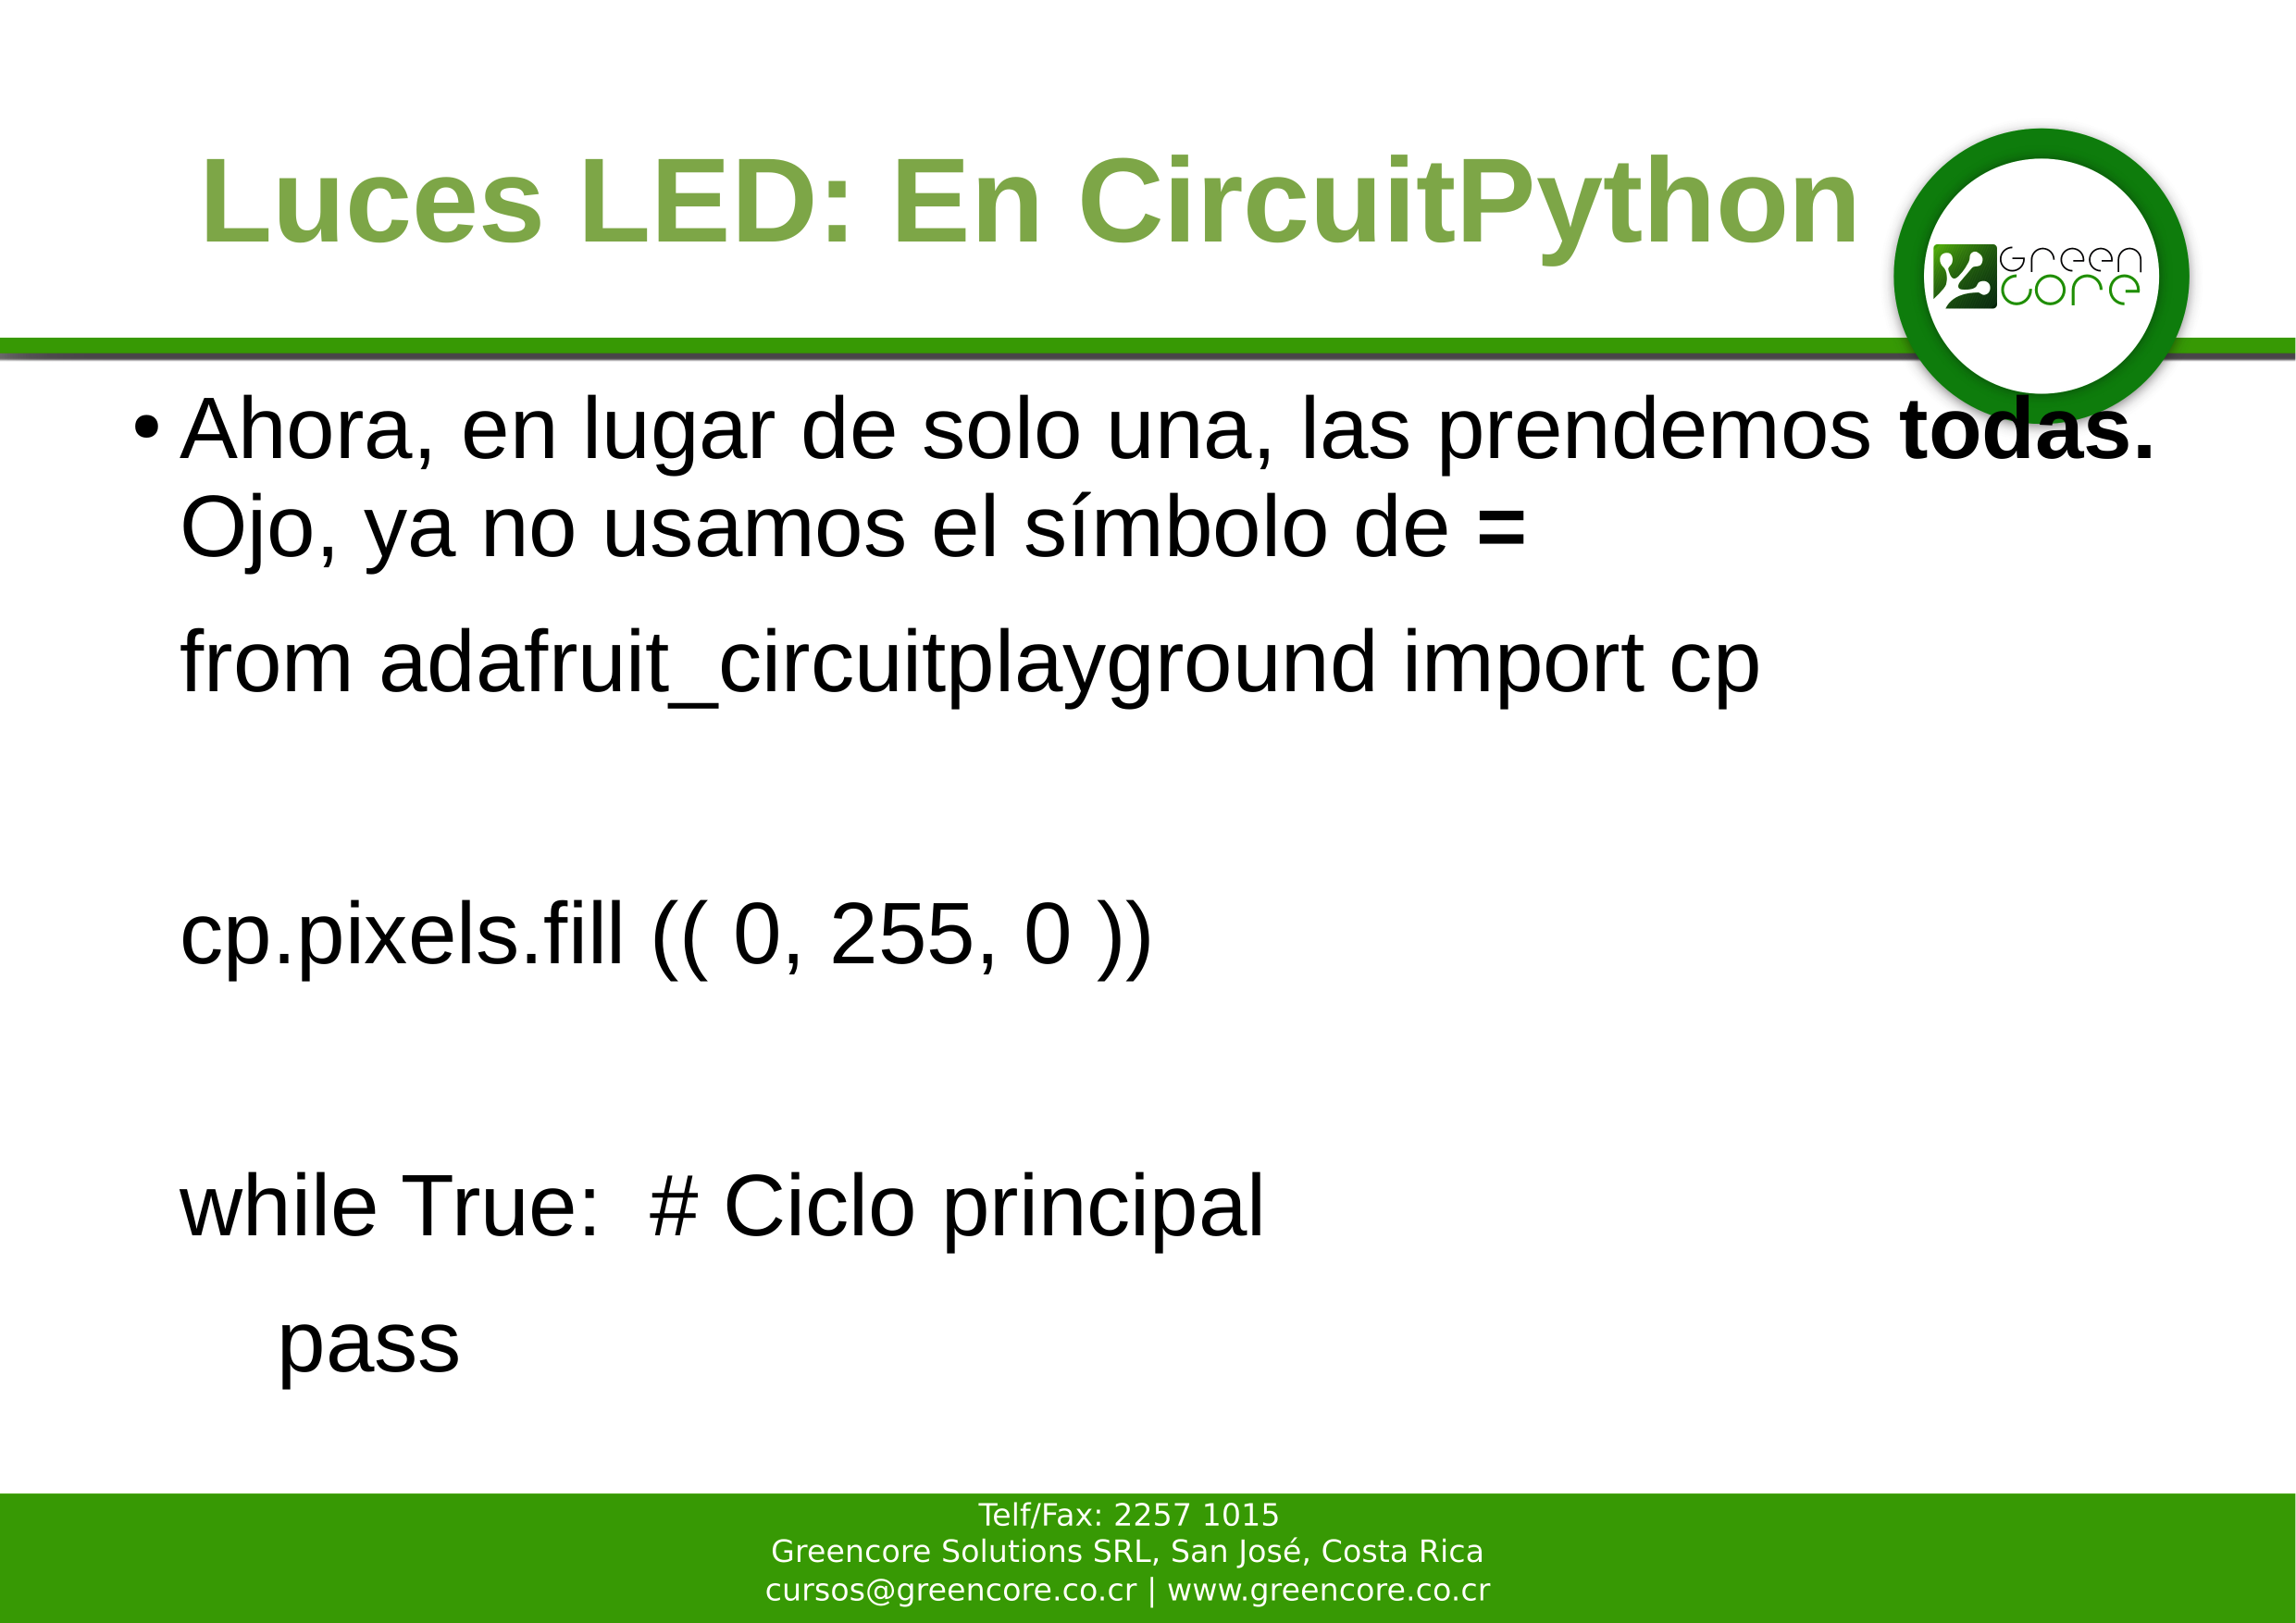

# Luces LED: En CircuitPython
Ahora, en lugar de solo una, las prendemos todas. Ojo, ya no usamos el símbolo de =
from adafruit_circuitplayground import cp
cp.pixels.fill (( 0, 255, 0 ))
while True: # Ciclo principal
 pass